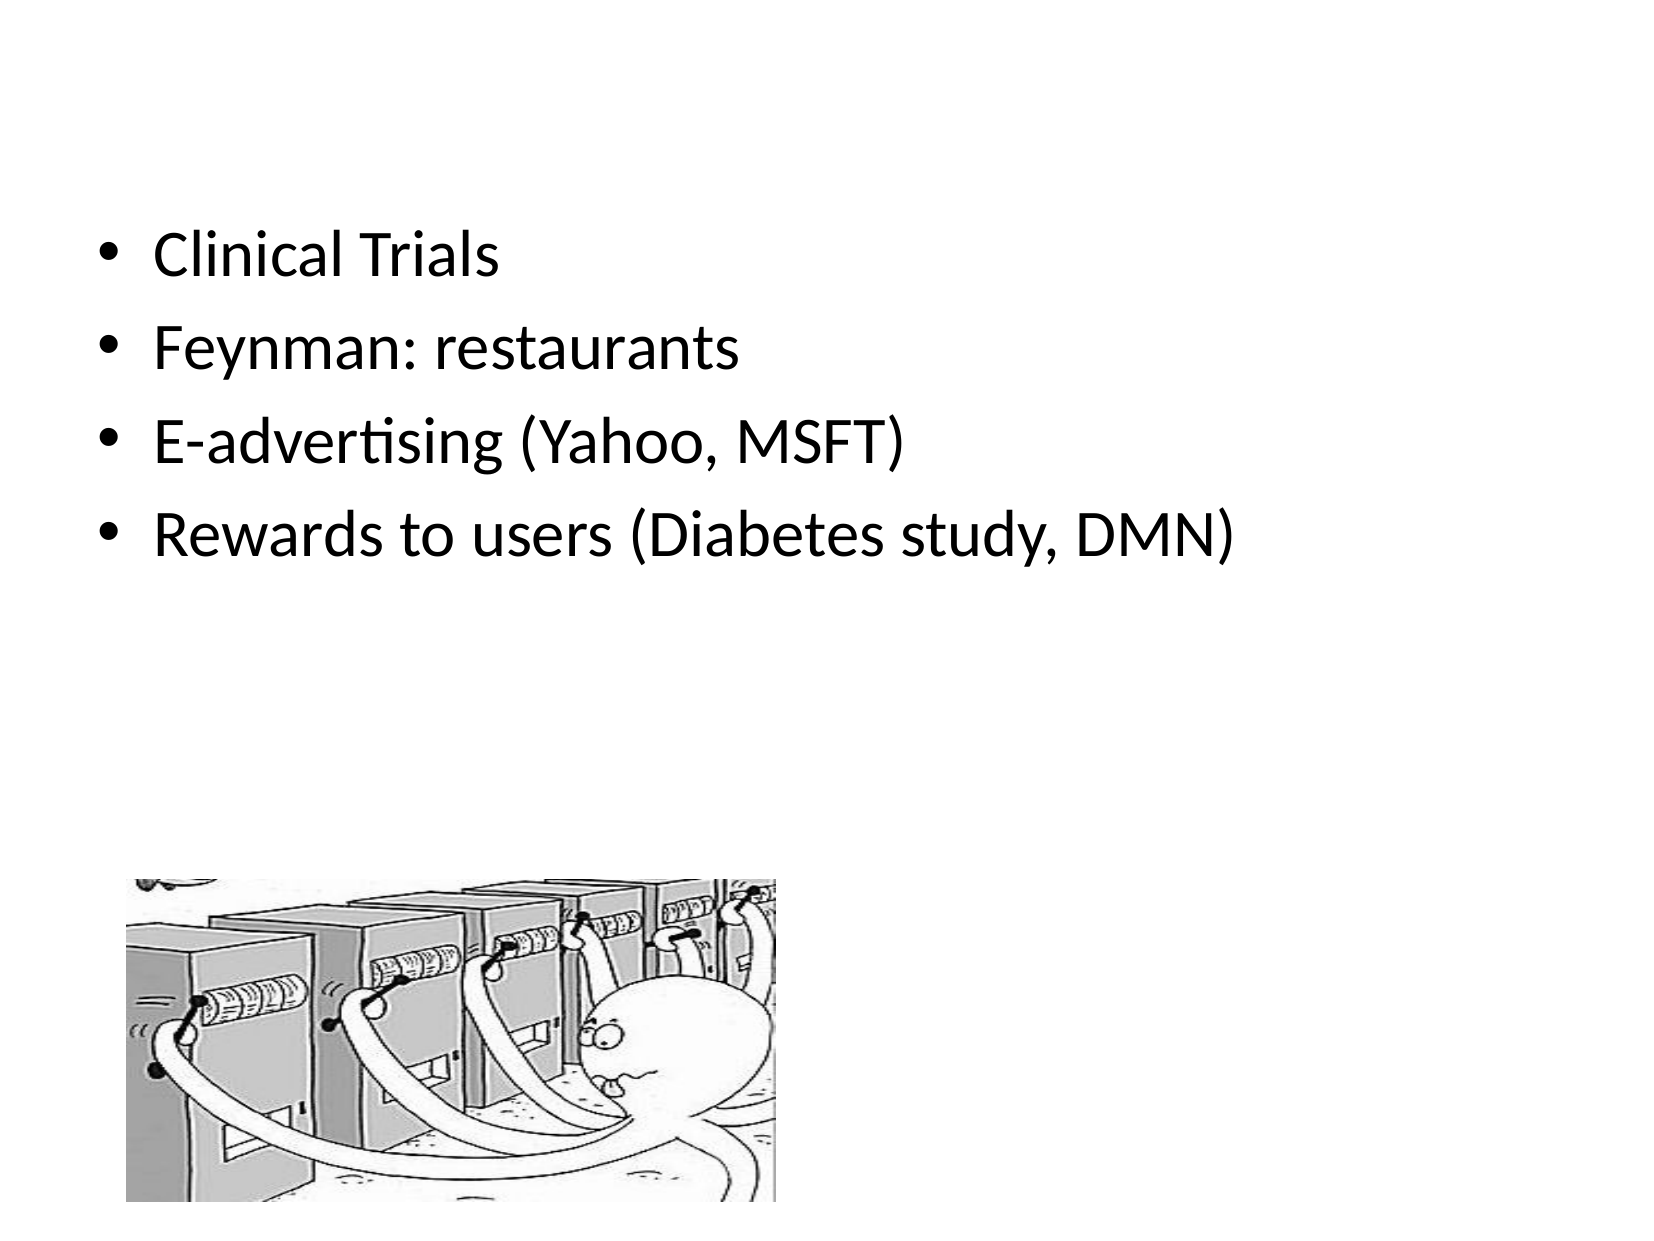

#
Clinical Trials
Feynman: restaurants
E-advertising (Yahoo, MSFT)
Rewards to users (Diabetes study, DMN)